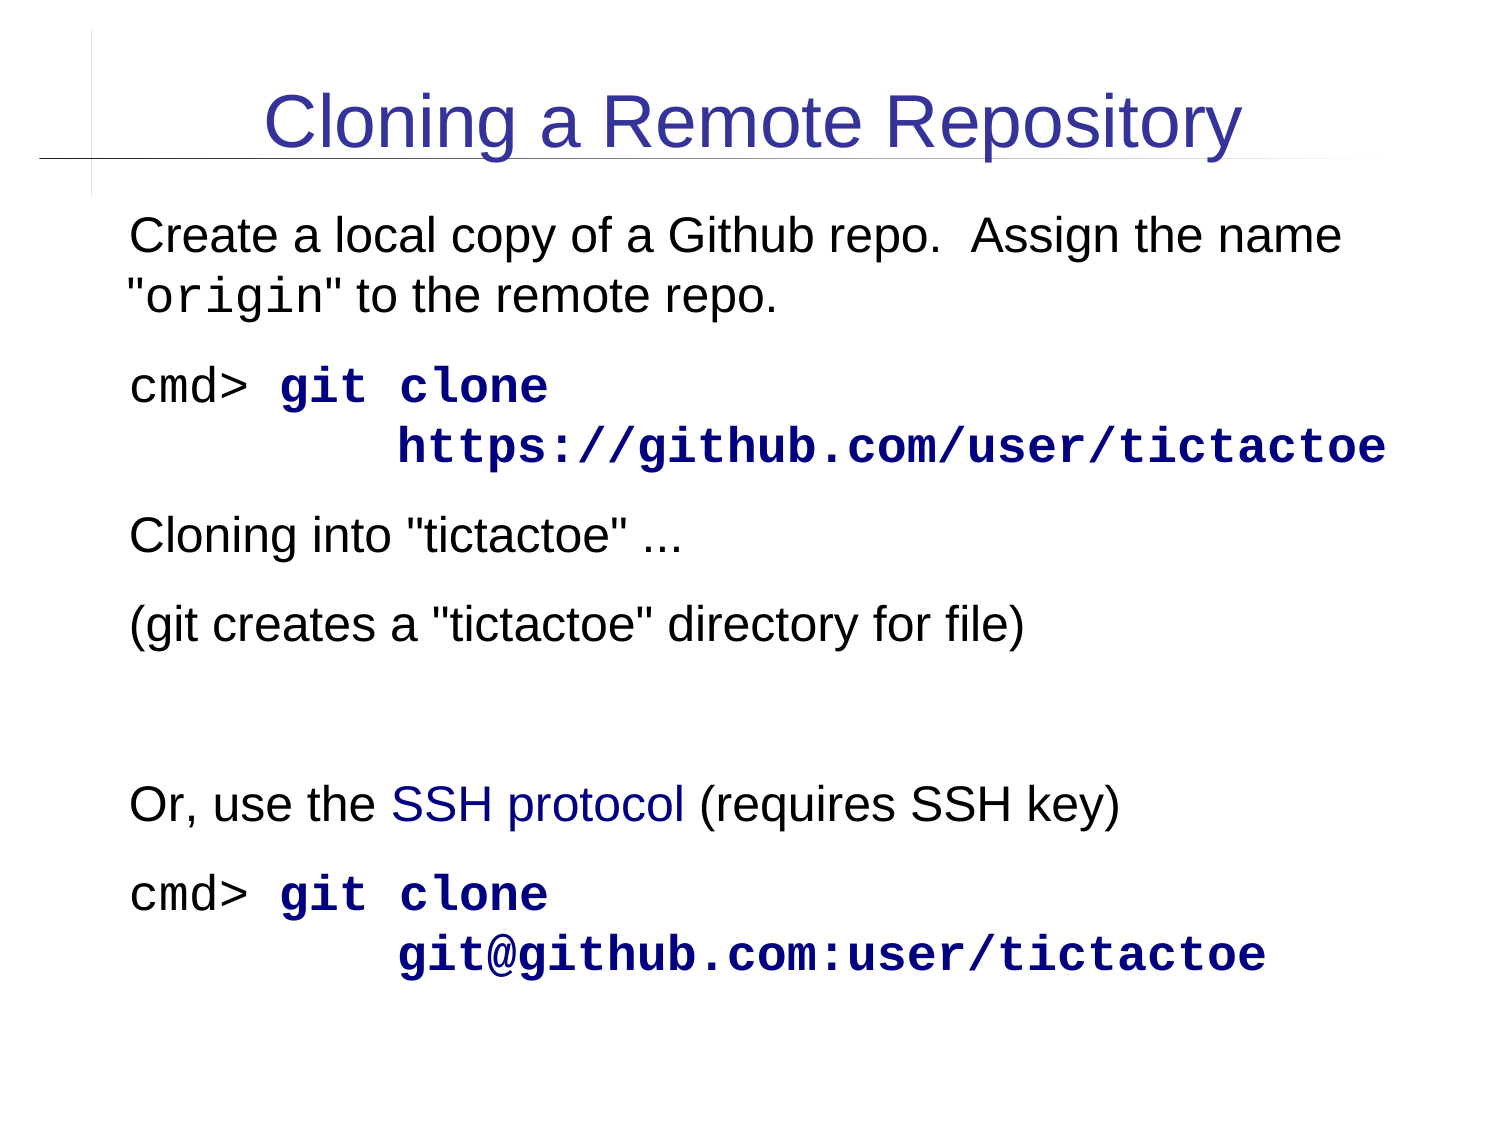

# Cloning a Remote Repository
Create a local copy of a Github repo. Assign the name "origin" to the remote repo.
cmd> git clone
 https://github.com/user/tictactoe
Cloning into "tictactoe" ...
(git creates a "tictactoe" directory for file)
Or, use the SSH protocol (requires SSH key)
cmd> git clone
 git@github.com:user/tictactoe